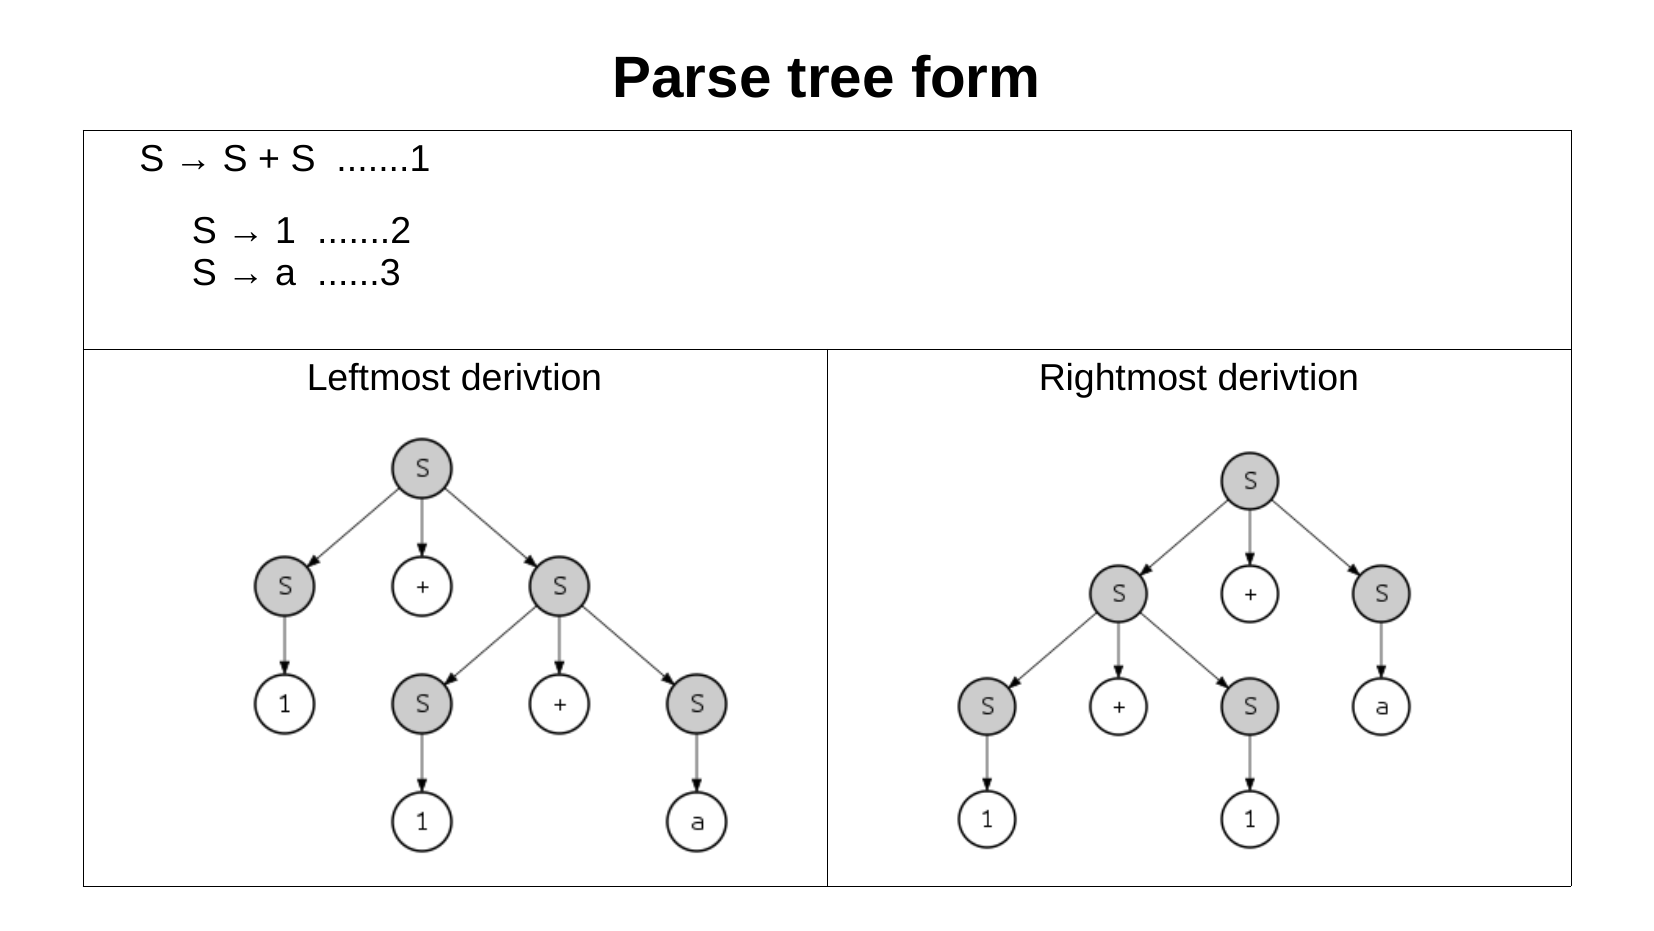

# Parse tree form
| S → S + S .......1 S → 1 .......2 S → a ......3 | |
| --- | --- |
| Leftmost derivtion | Rightmost derivtion |